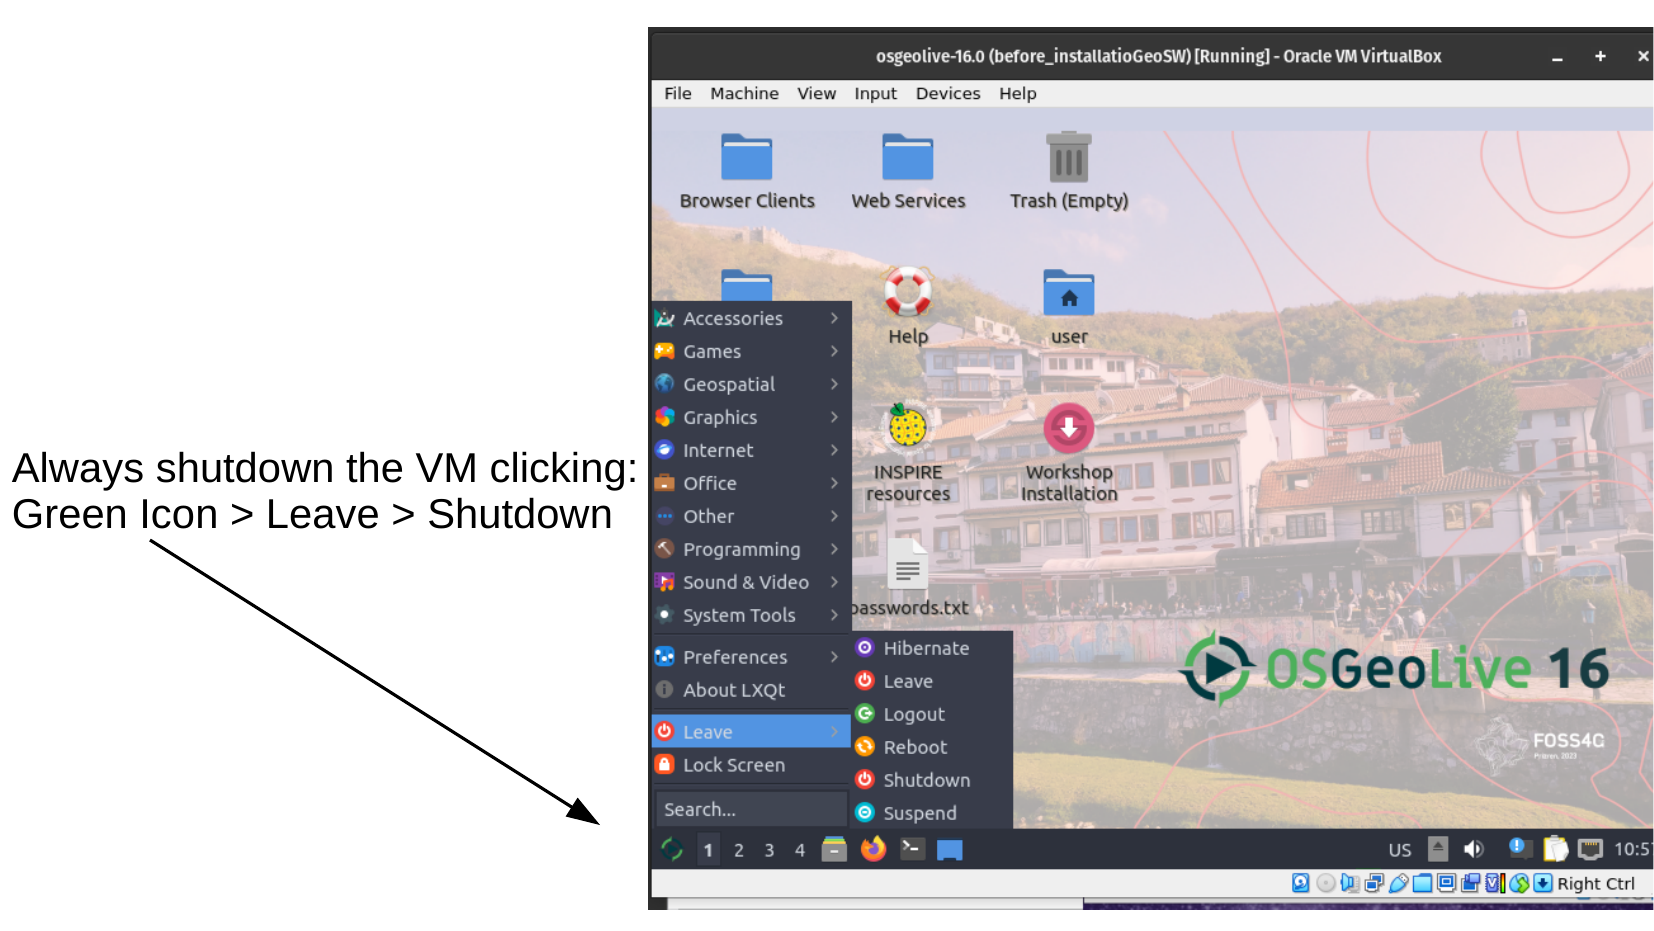

# Always shutdown the VM clicking: Green Icon > Leave > Shutdown